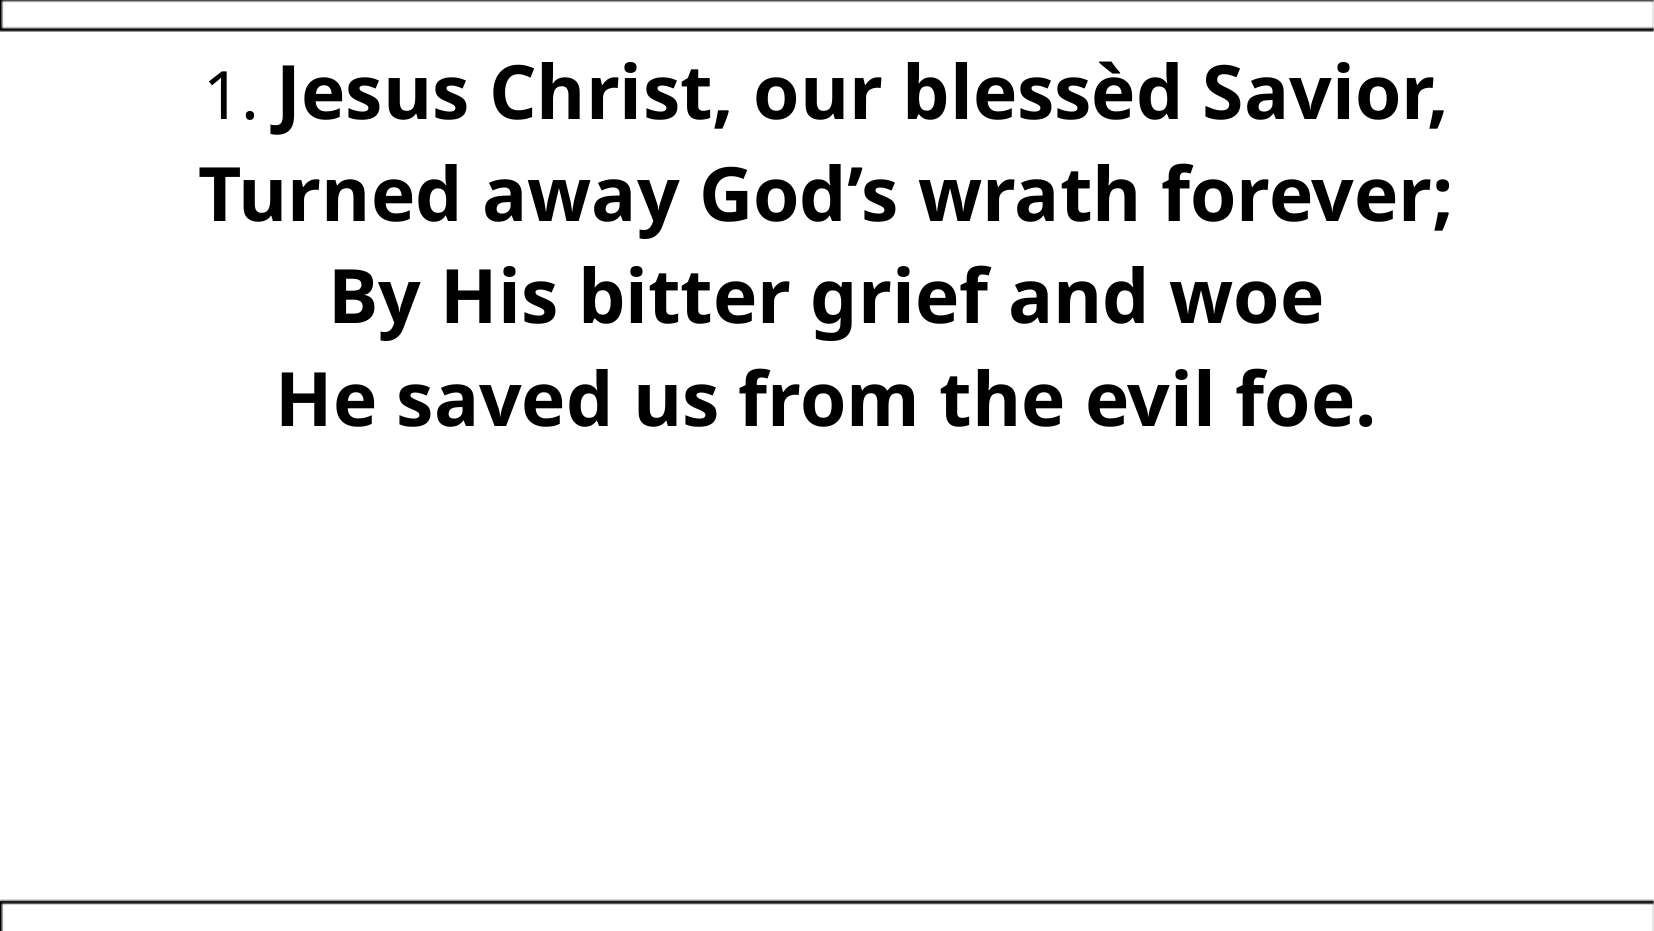

1. Jesus Christ, our blessèd Savior,
Turned away God’s wrath forever;
By His bitter grief and woe
He saved us from the evil foe.